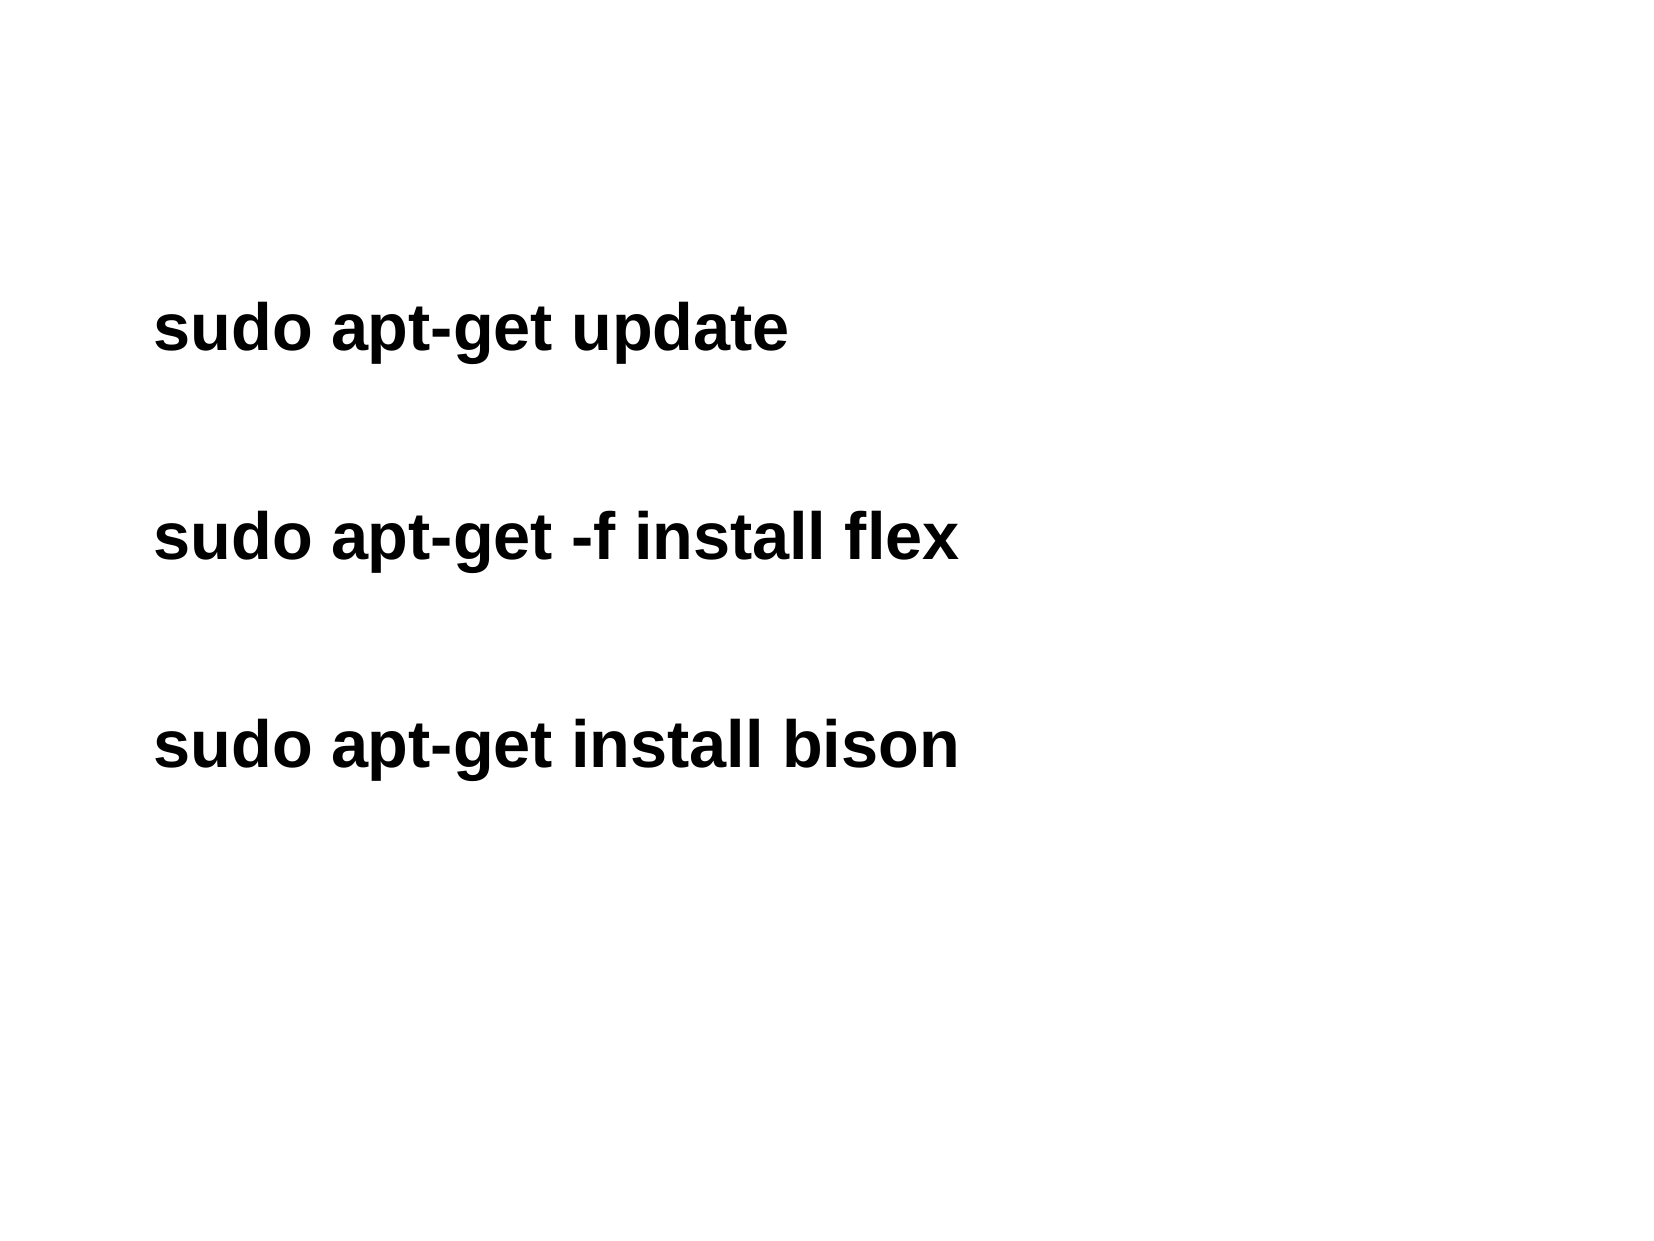

# sudo apt-get update
sudo apt-get -f install flex
sudo apt-get install bison